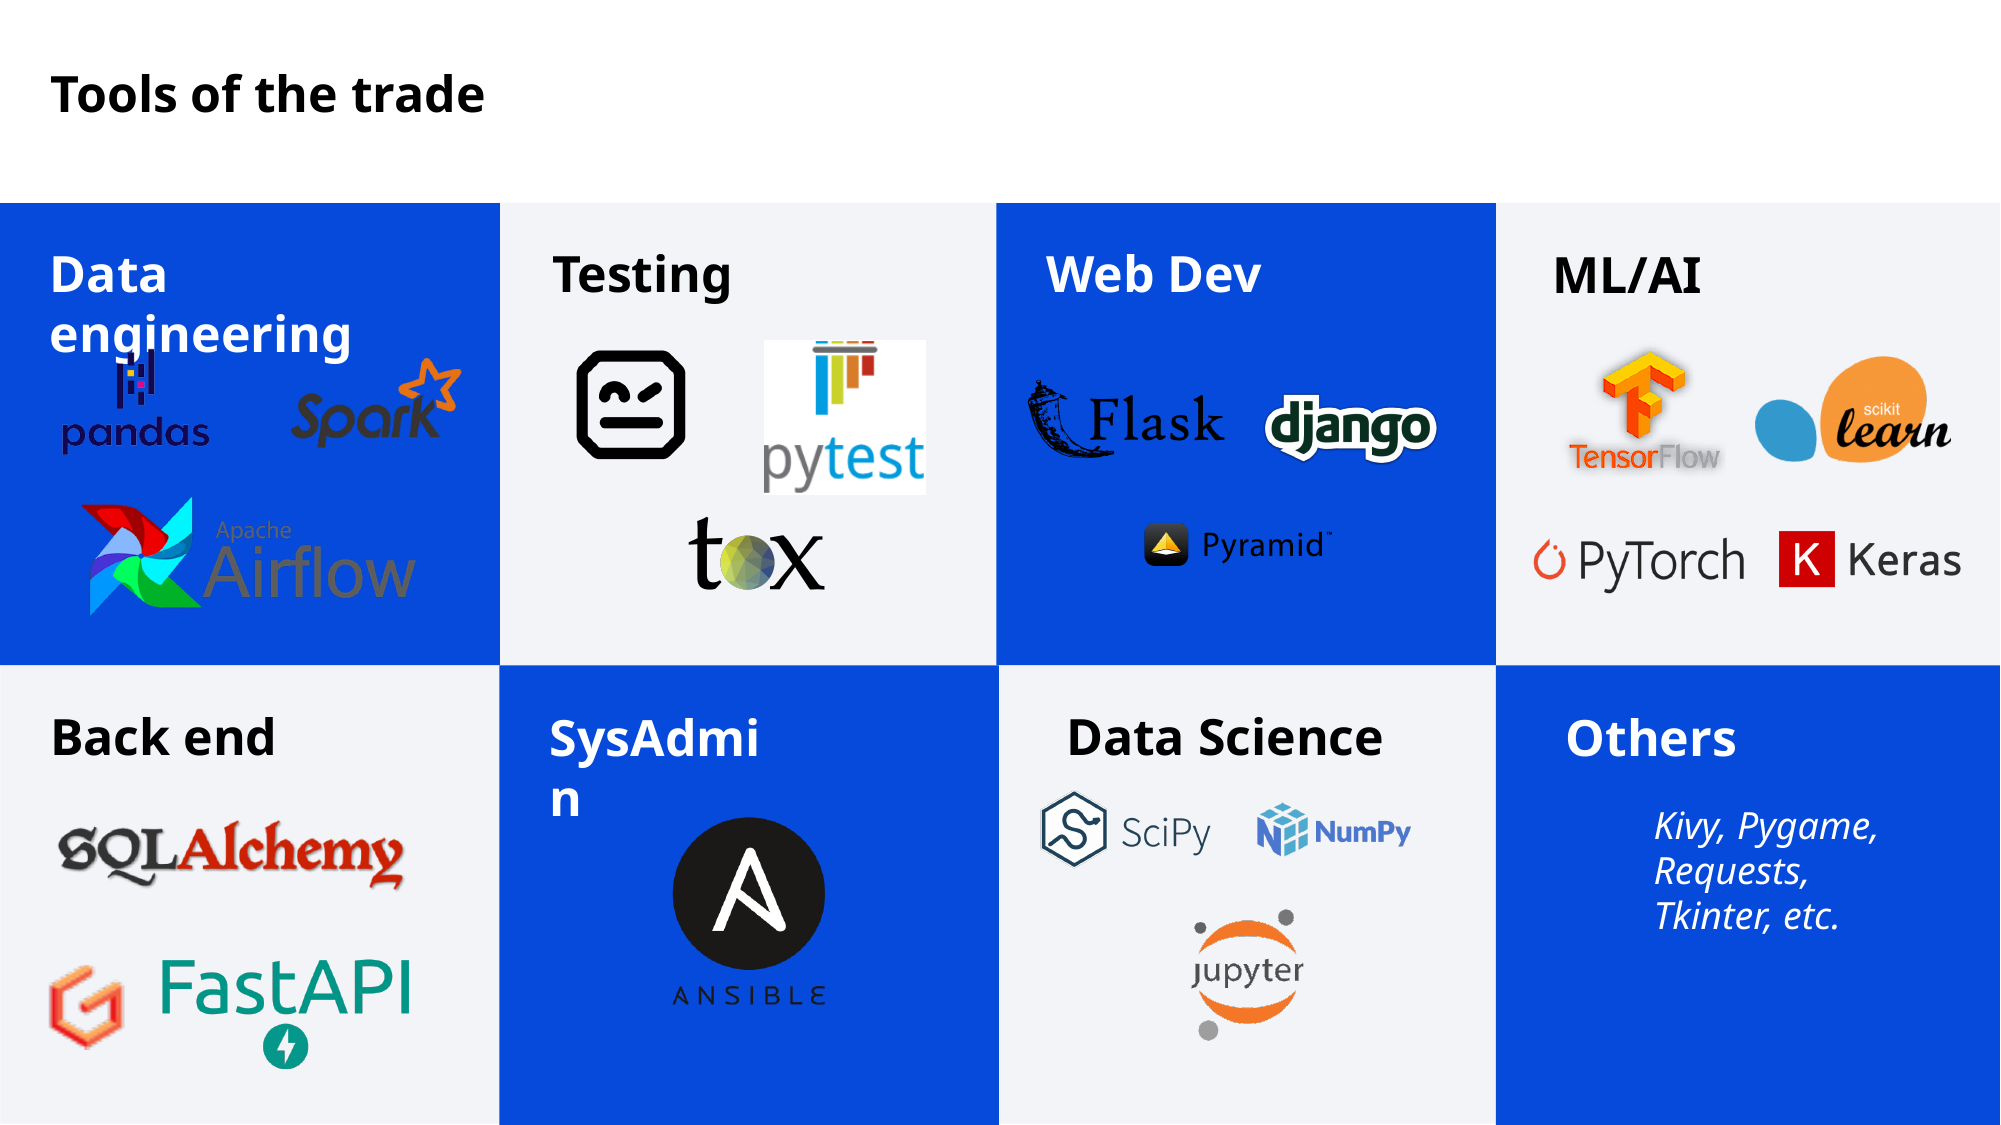

Tools of the trade
Data engineering
Testing
Web Dev
ML/AI
Back end
Data Science
SysAdmin
Others
Kivy, Pygame, Requests, Tkinter, etc.